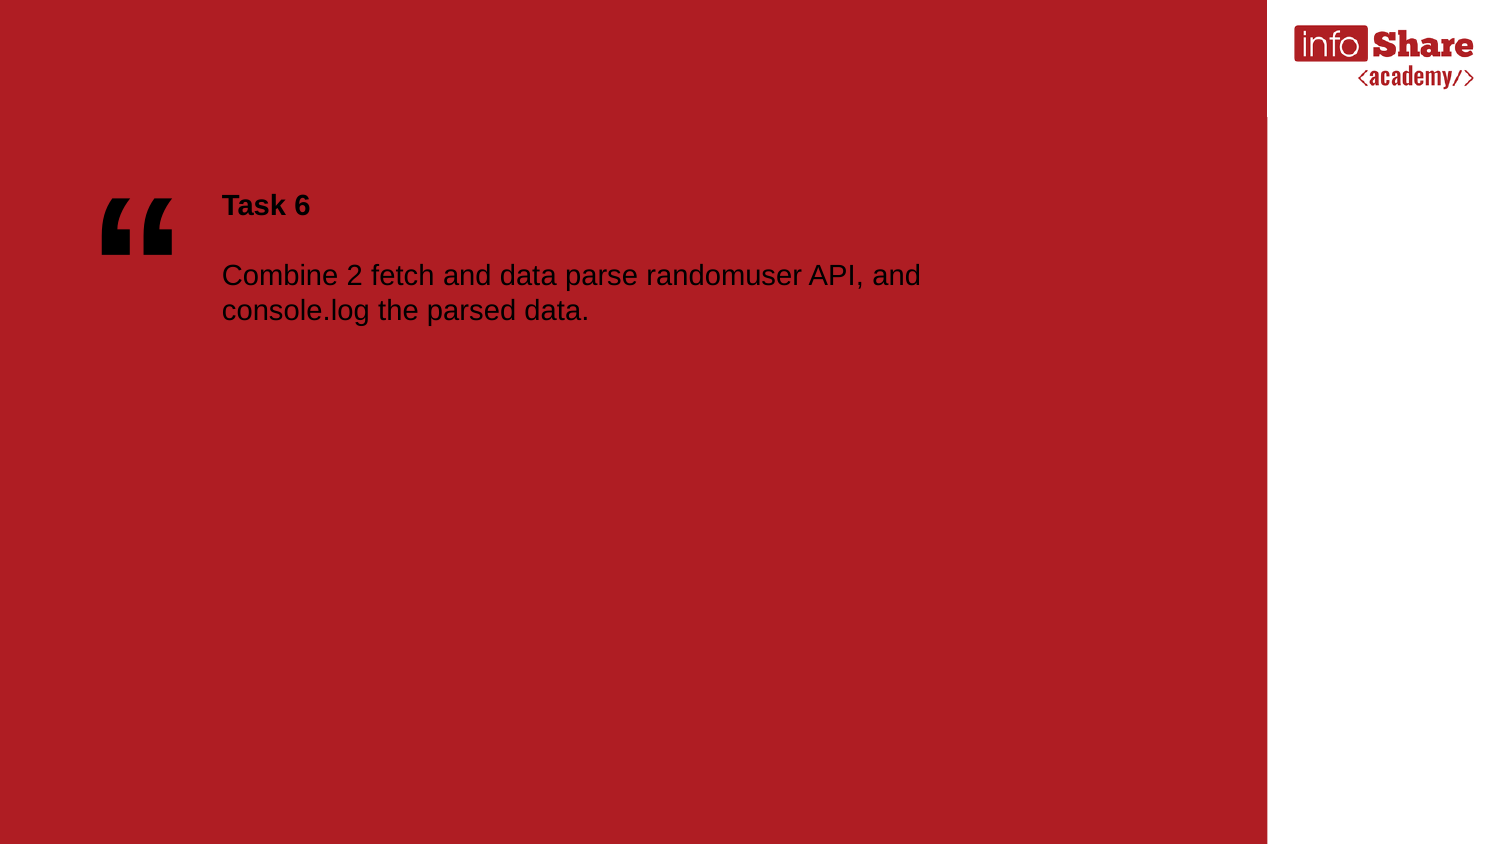

# Task 6
Combine 2 fetch and data parse randomuser API, and console.log the parsed data.